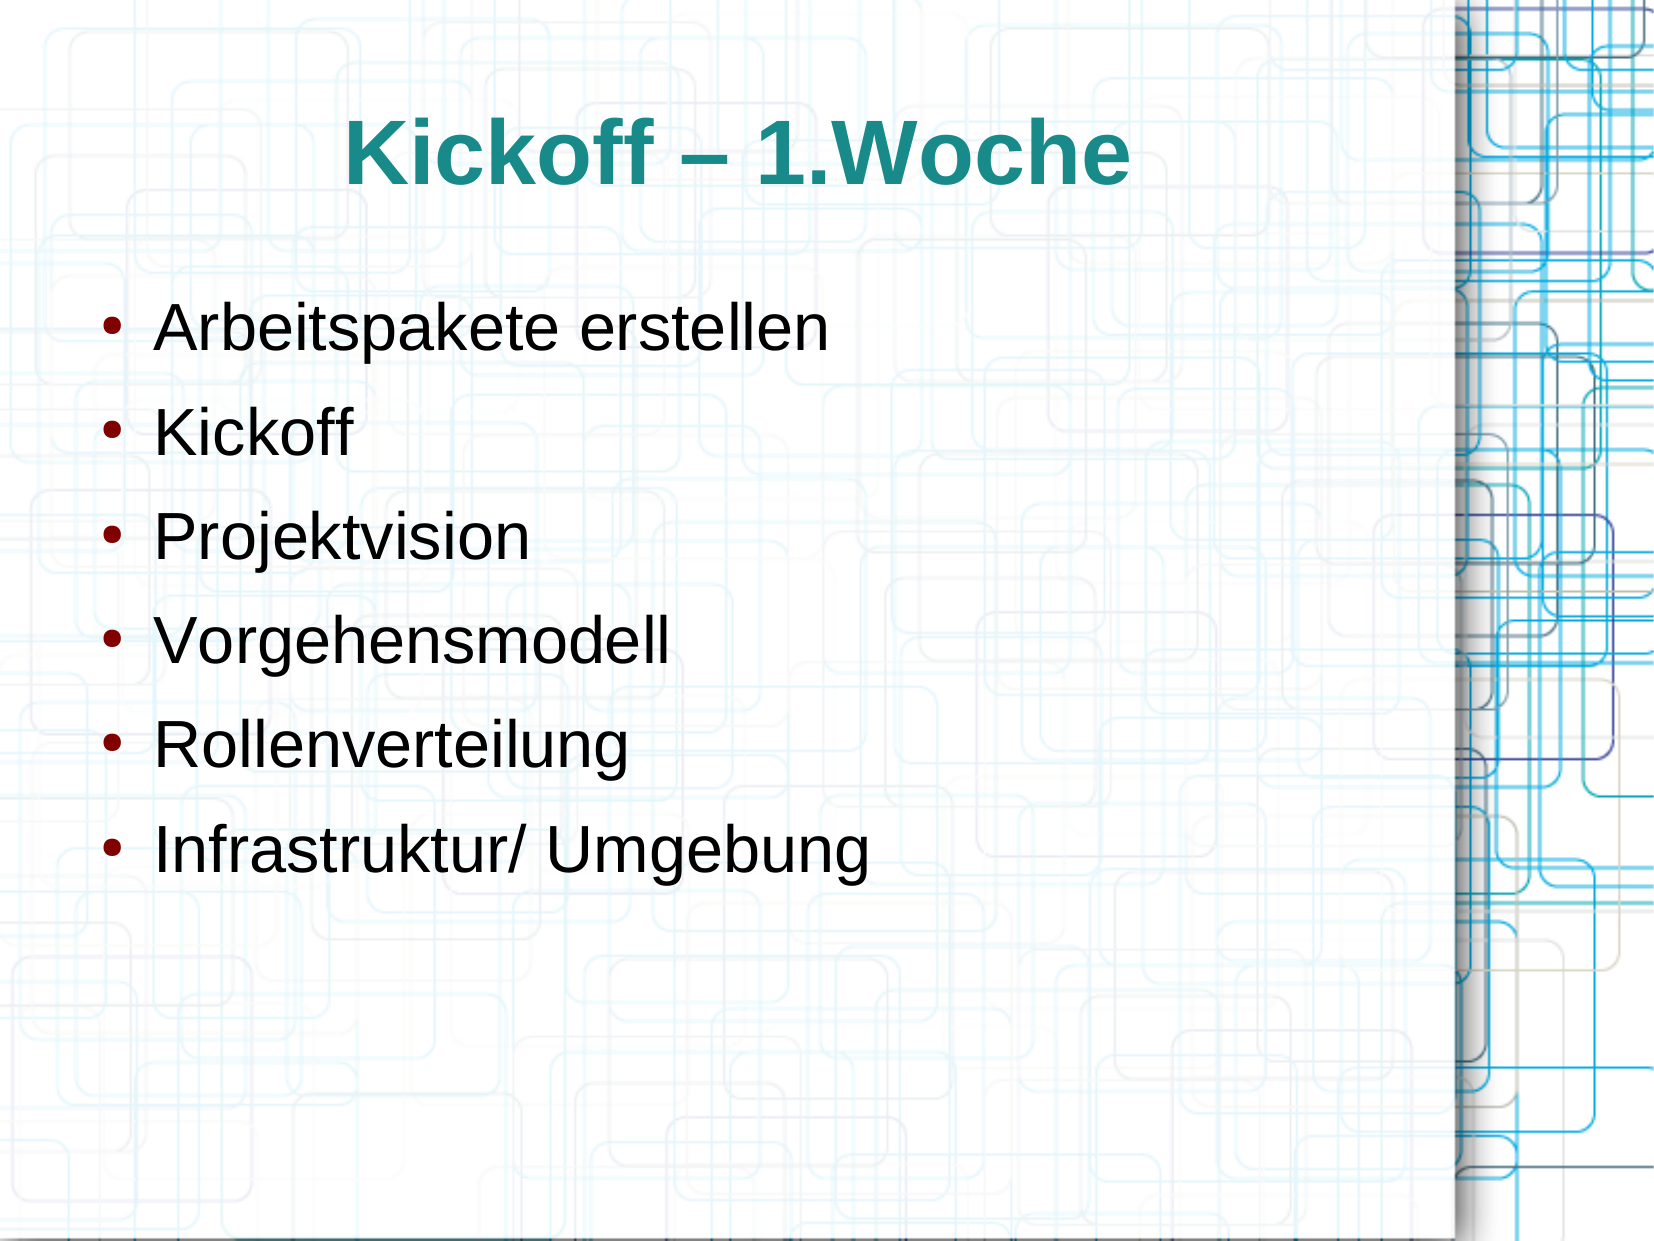

# Kickoff – 1.Woche
Arbeitspakete erstellen
Kickoff
Projektvision
Vorgehensmodell
Rollenverteilung
Infrastruktur/ Umgebung